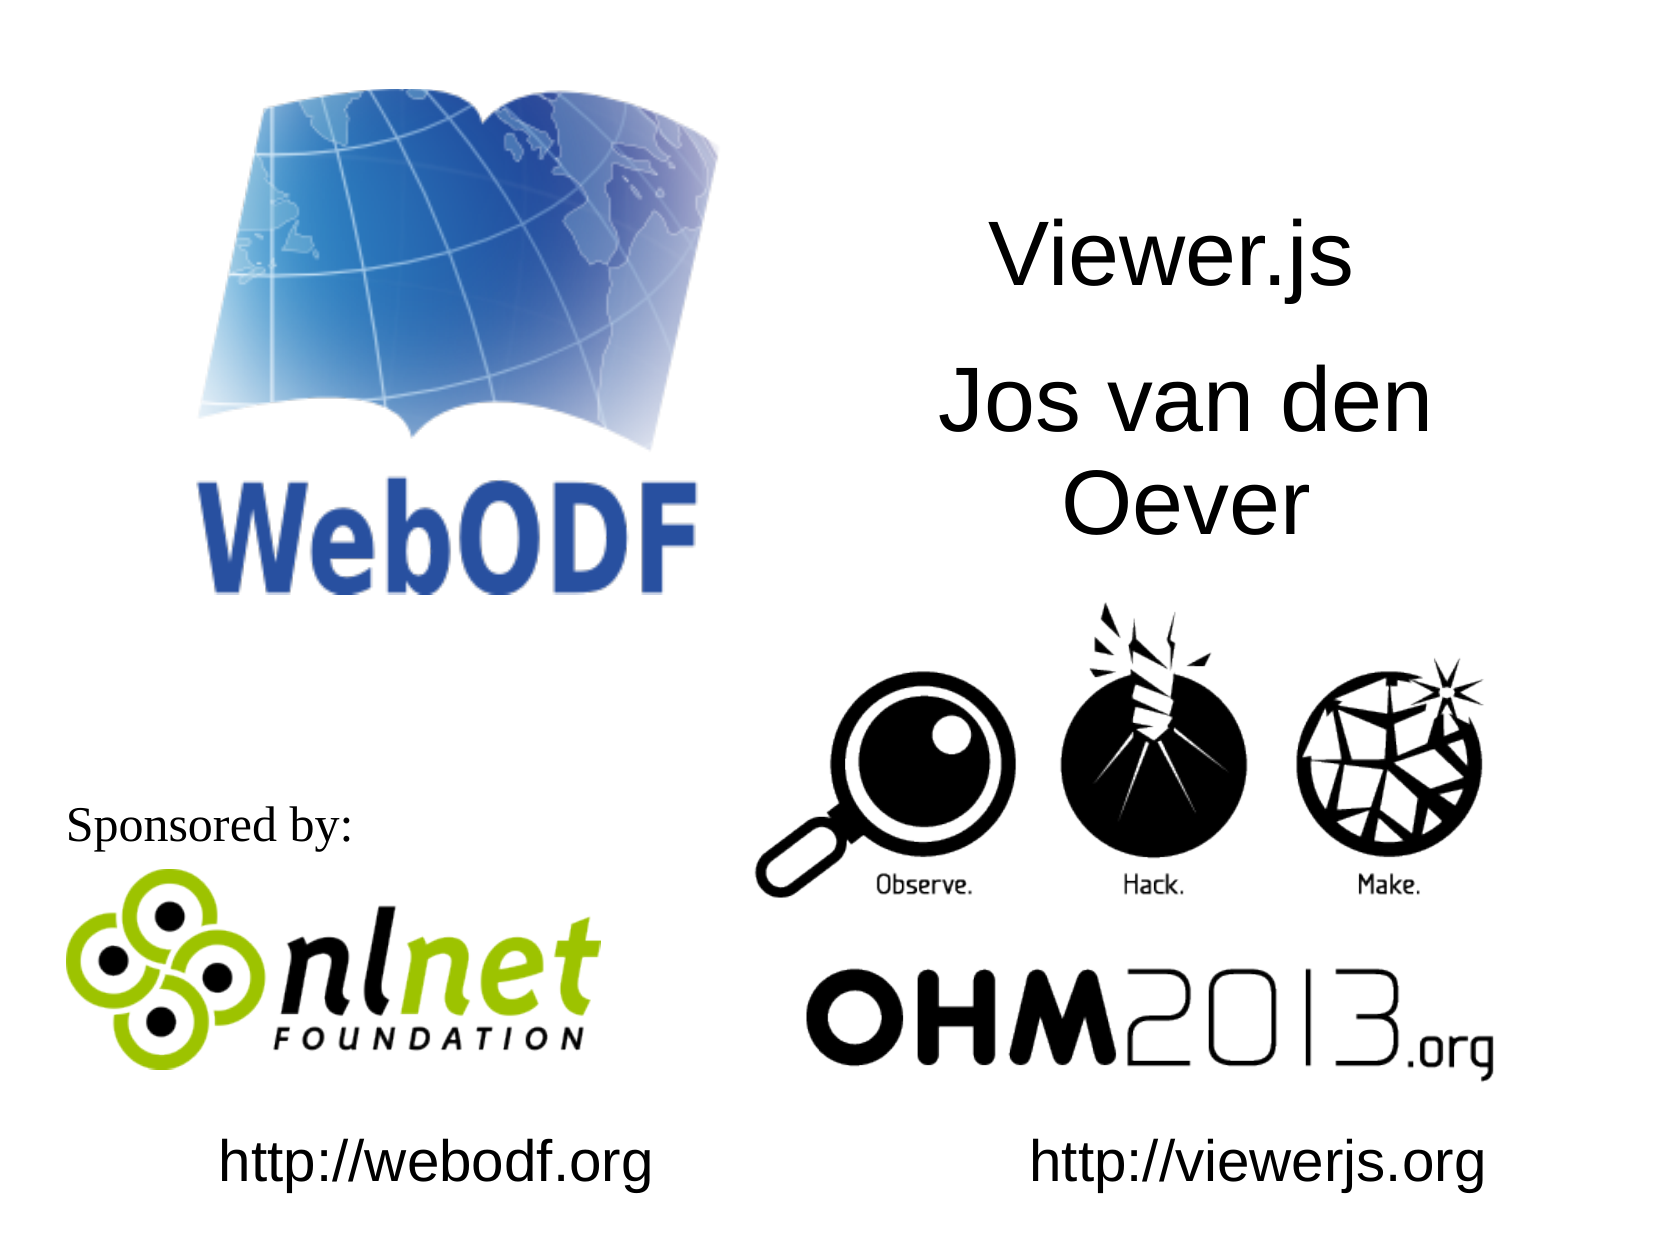

Viewer.js
Jos van den Oever
# Sponsored by:
http://webodf.org
http://viewerjs.org